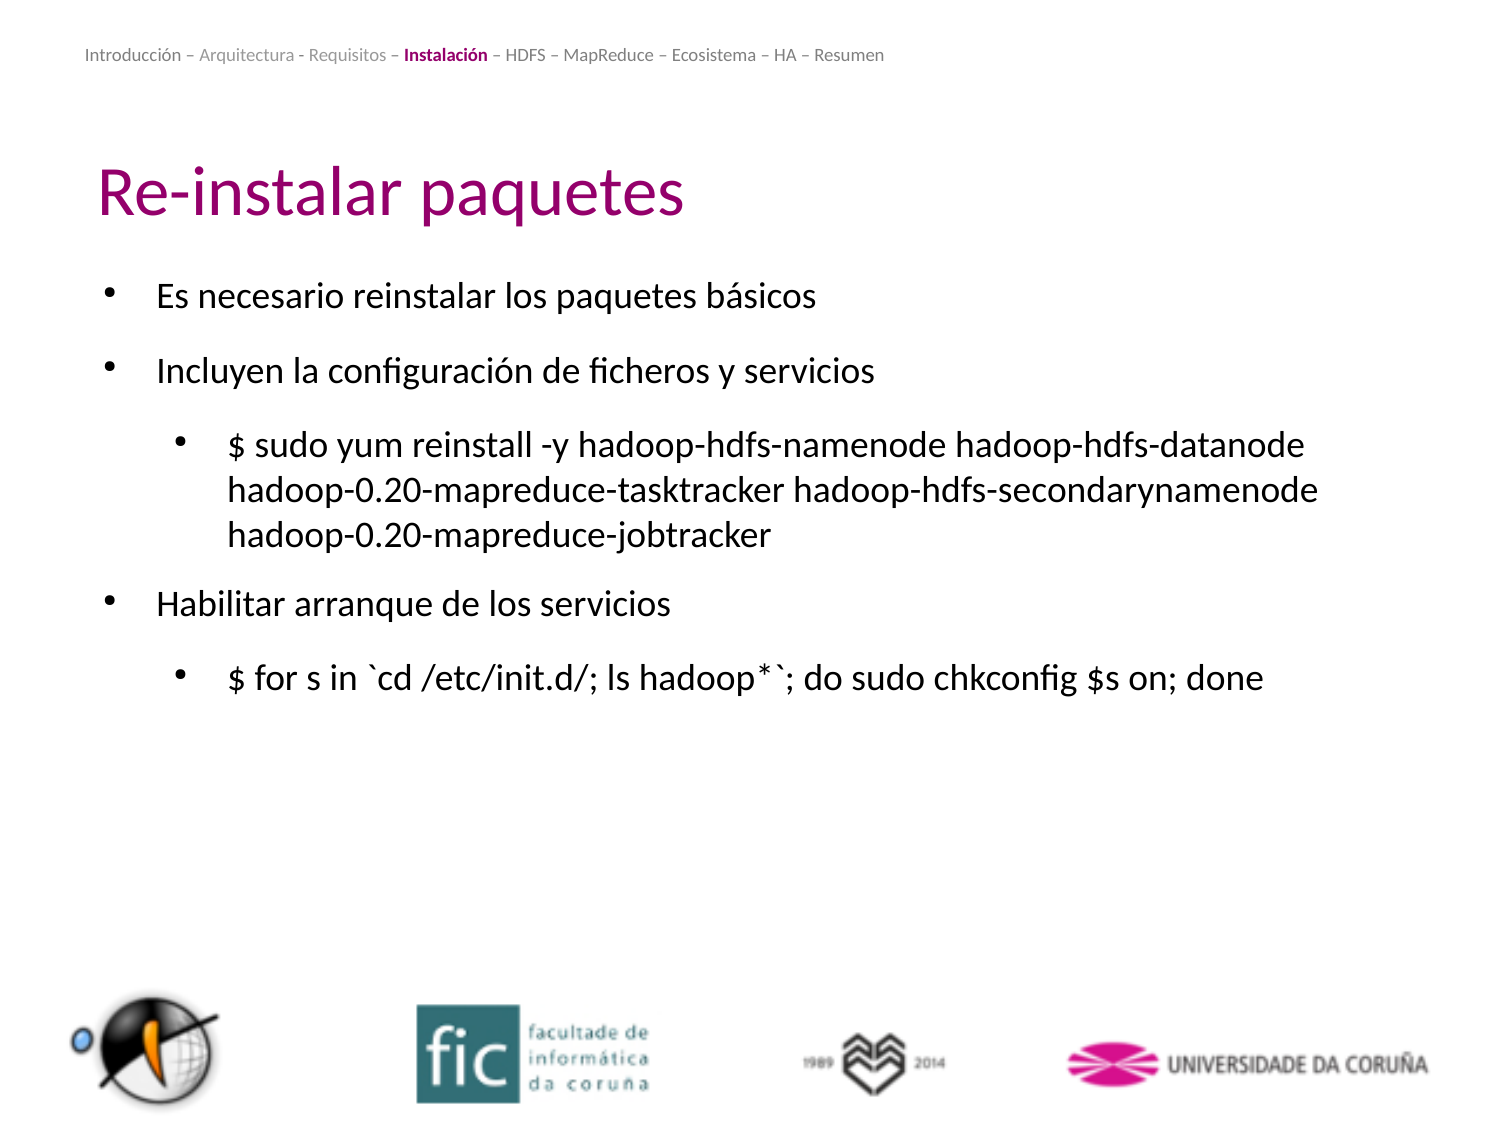

Introducción – Arquitectura - Requisitos – Instalación – HDFS – MapReduce – Ecosistema – HA – Resumen
# Re-instalar paquetes
Es necesario reinstalar los paquetes básicos
Incluyen la configuración de ficheros y servicios
$ sudo yum reinstall -y hadoop-hdfs-namenode hadoop-hdfs-datanode hadoop-0.20-mapreduce-tasktracker hadoop-hdfs-secondarynamenode hadoop-0.20-mapreduce-jobtracker
Habilitar arranque de los servicios
$ for s in `cd /etc/init.d/; ls hadoop*`; do sudo chkconfig $s on; done